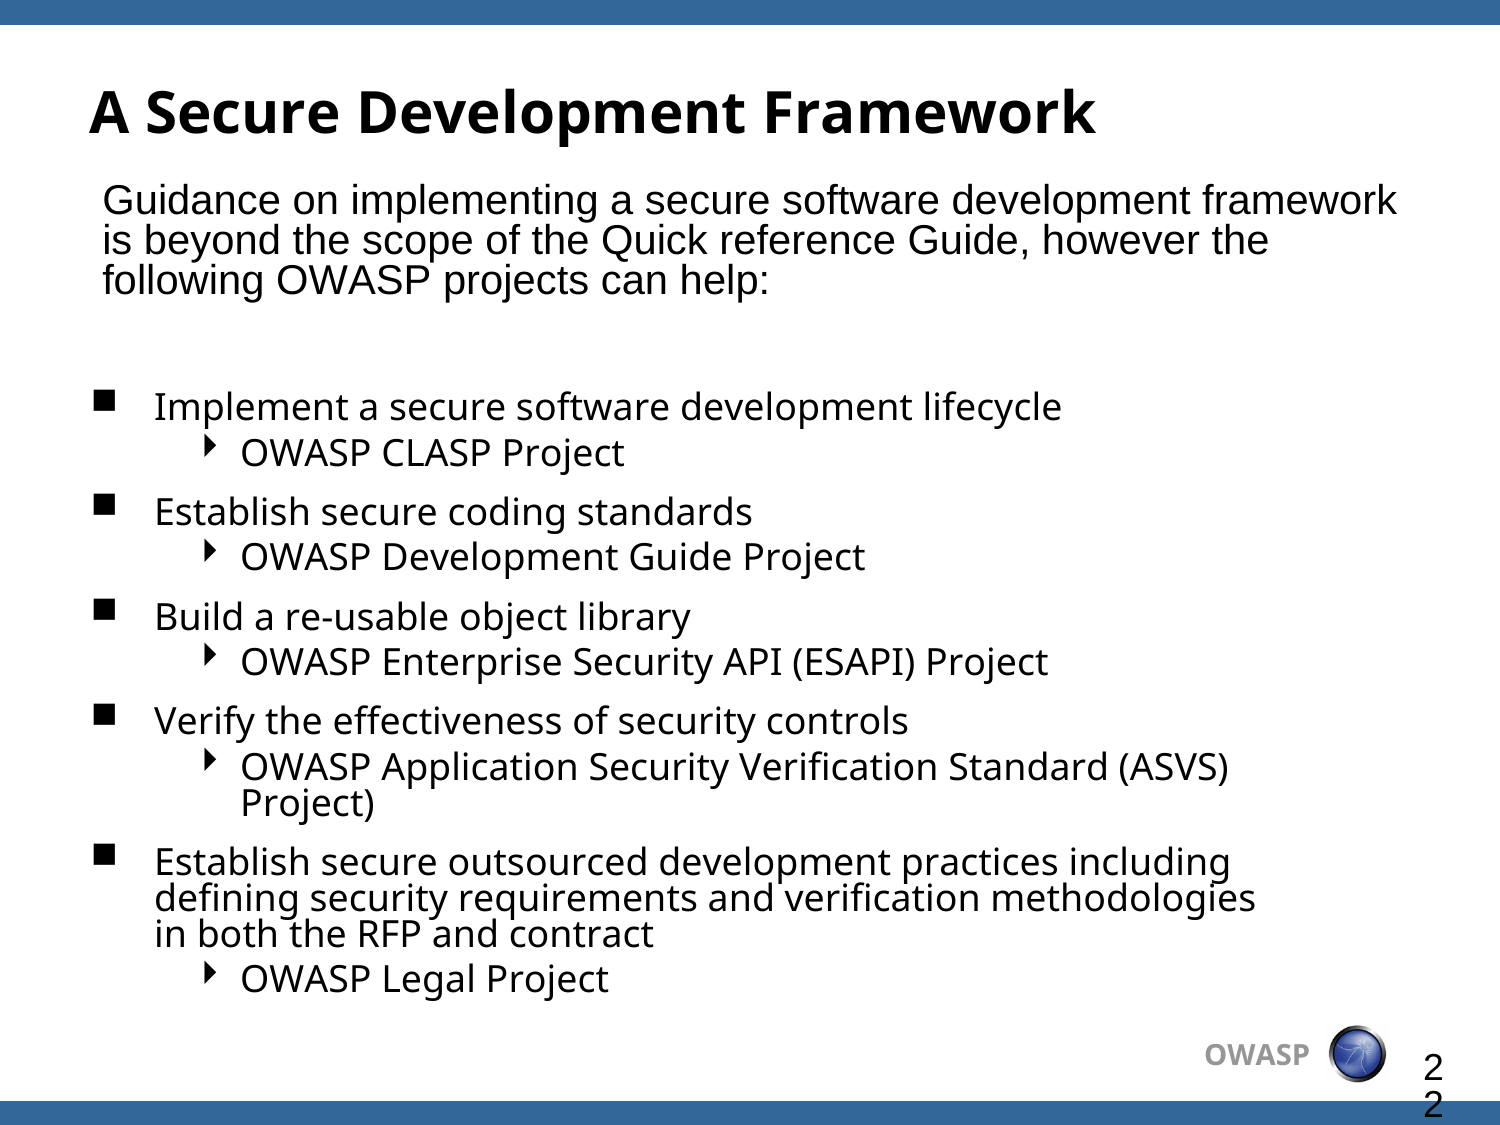

# A Secure Development Framework
Guidance on implementing a secure software development framework is beyond the scope of the Quick reference Guide, however the following OWASP projects can help:
Implement a secure software development lifecycle
OWASP CLASP Project
Establish secure coding standards
OWASP Development Guide Project
Build a re-usable object library
OWASP Enterprise Security API (ESAPI) Project
Verify the effectiveness of security controls
OWASP Application Security Verification Standard (ASVS) Project)
Establish secure outsourced development practices including defining security requirements and verification methodologies in both the RFP and contract
OWASP Legal Project
22